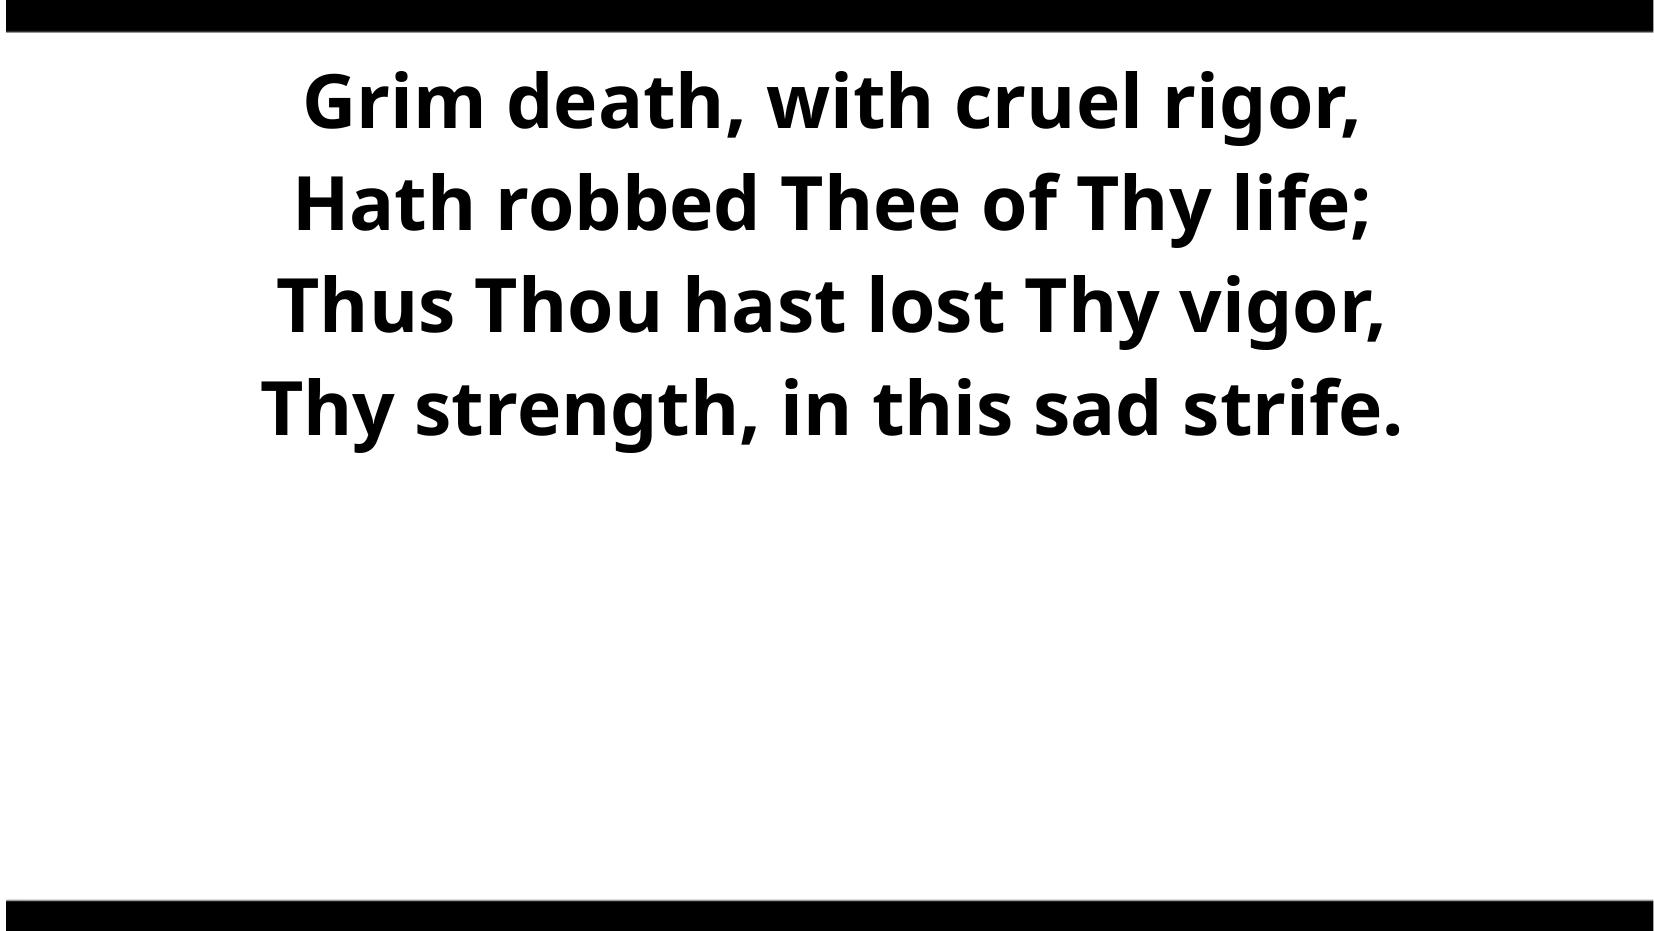

Grim death, with cruel rigor,
Hath robbed Thee of Thy life;
Thus Thou hast lost Thy vigor,
Thy strength, in this sad strife.